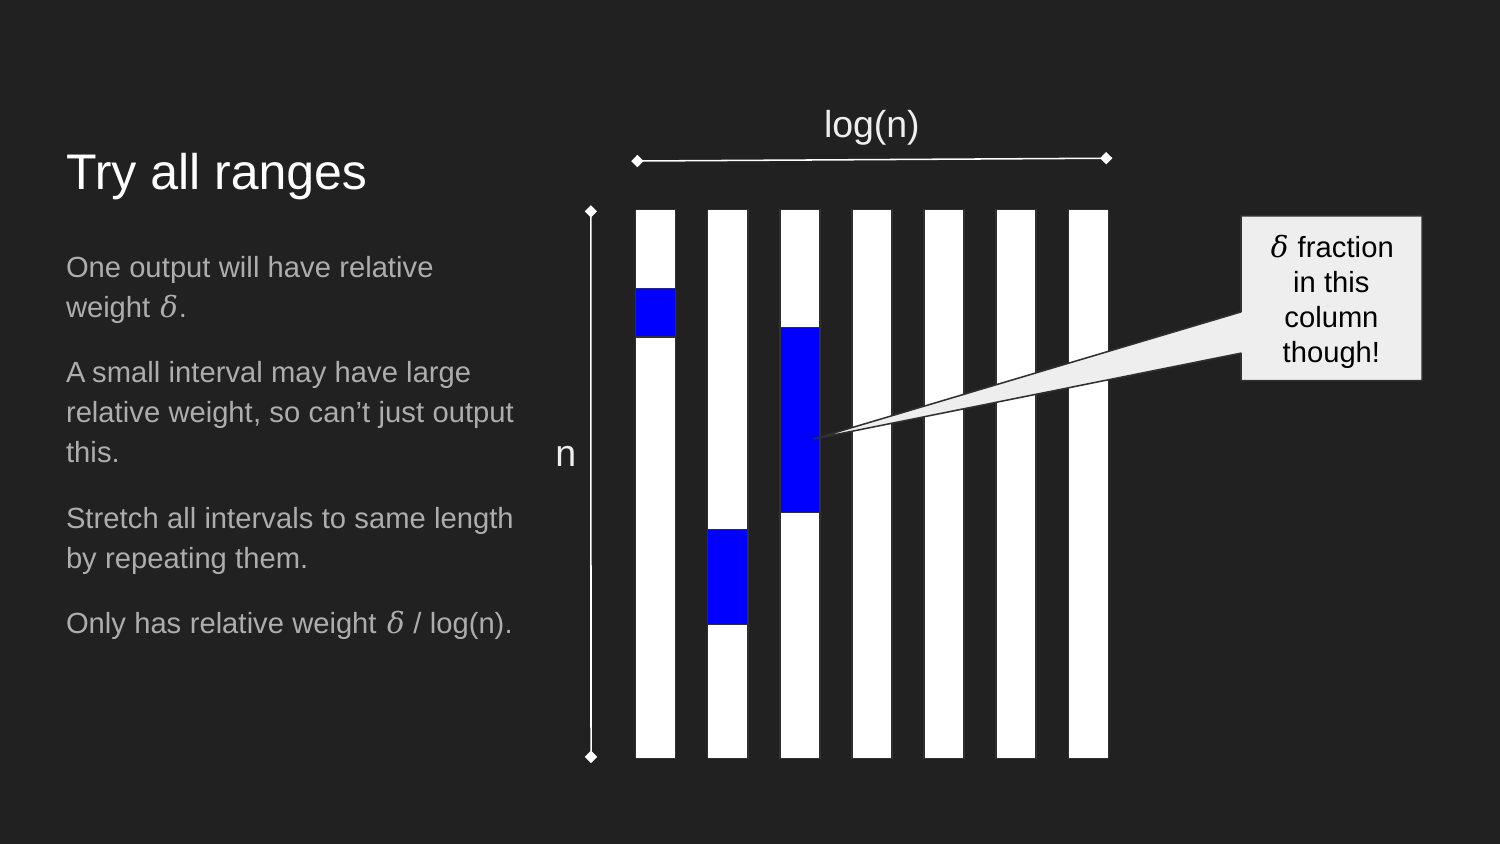

log(n)
# Try all ranges
𝛿 fraction in this column though!
One output will have relative weight 𝛿.
A small interval may have large relative weight, so can’t just output this.
Stretch all intervals to same length by repeating them.
Only has relative weight 𝛿 / log(n).
n